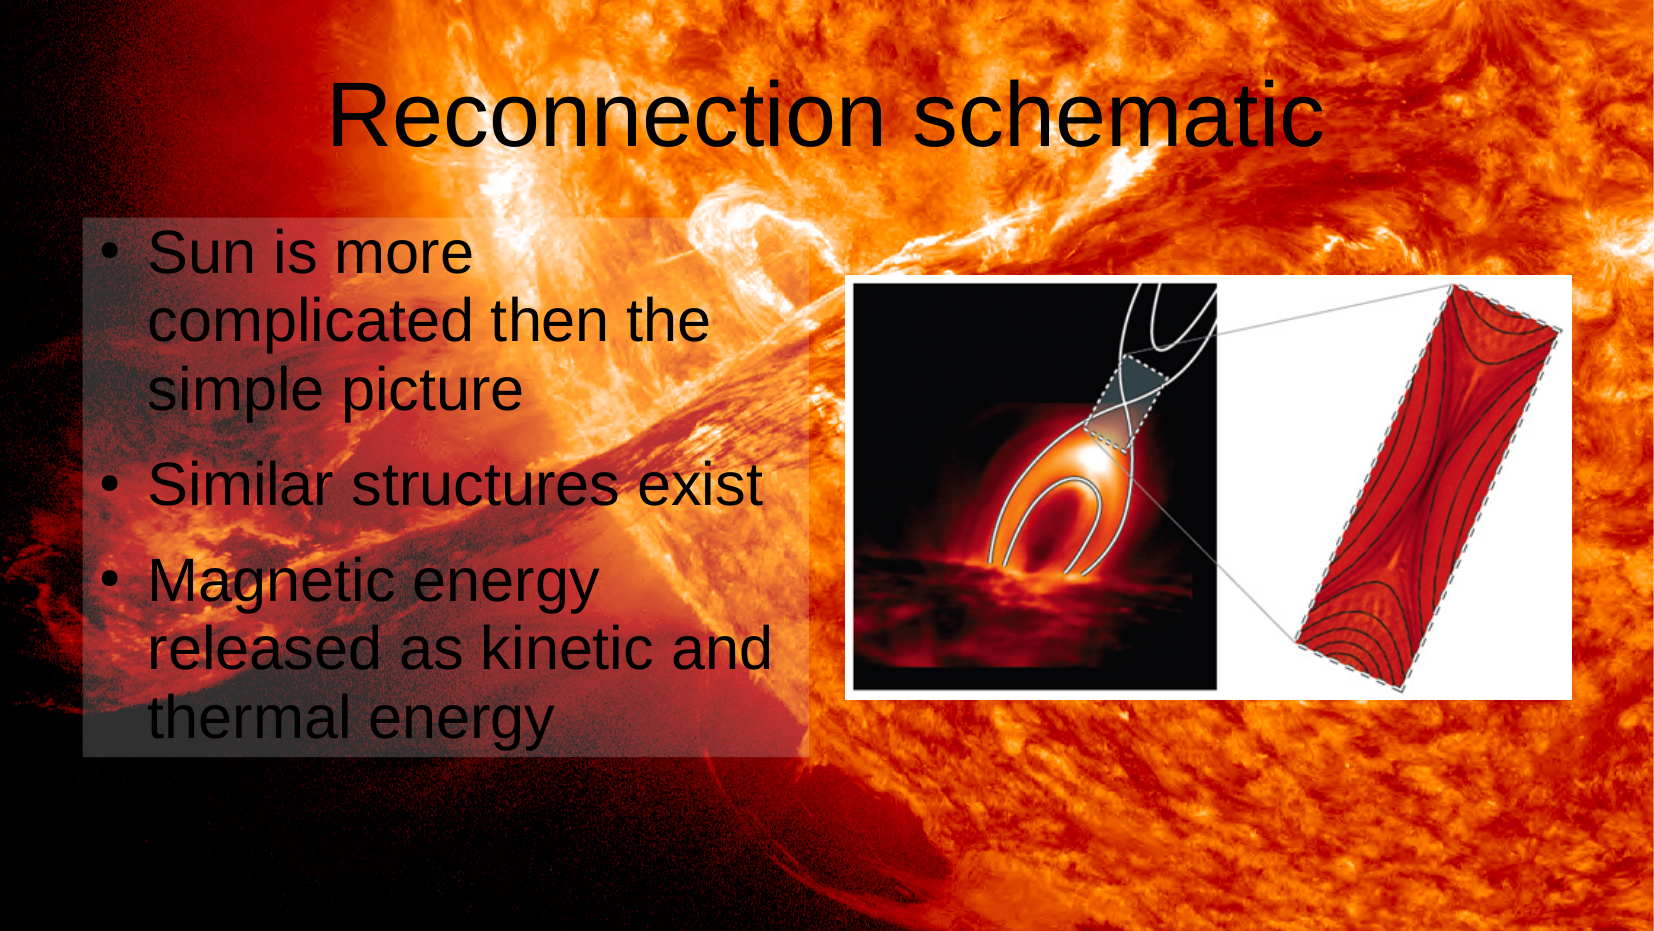

# Reconnection schematic
Sun is more complicated then the simple picture
Similar structures exist
Magnetic energy released as kinetic and thermal energy